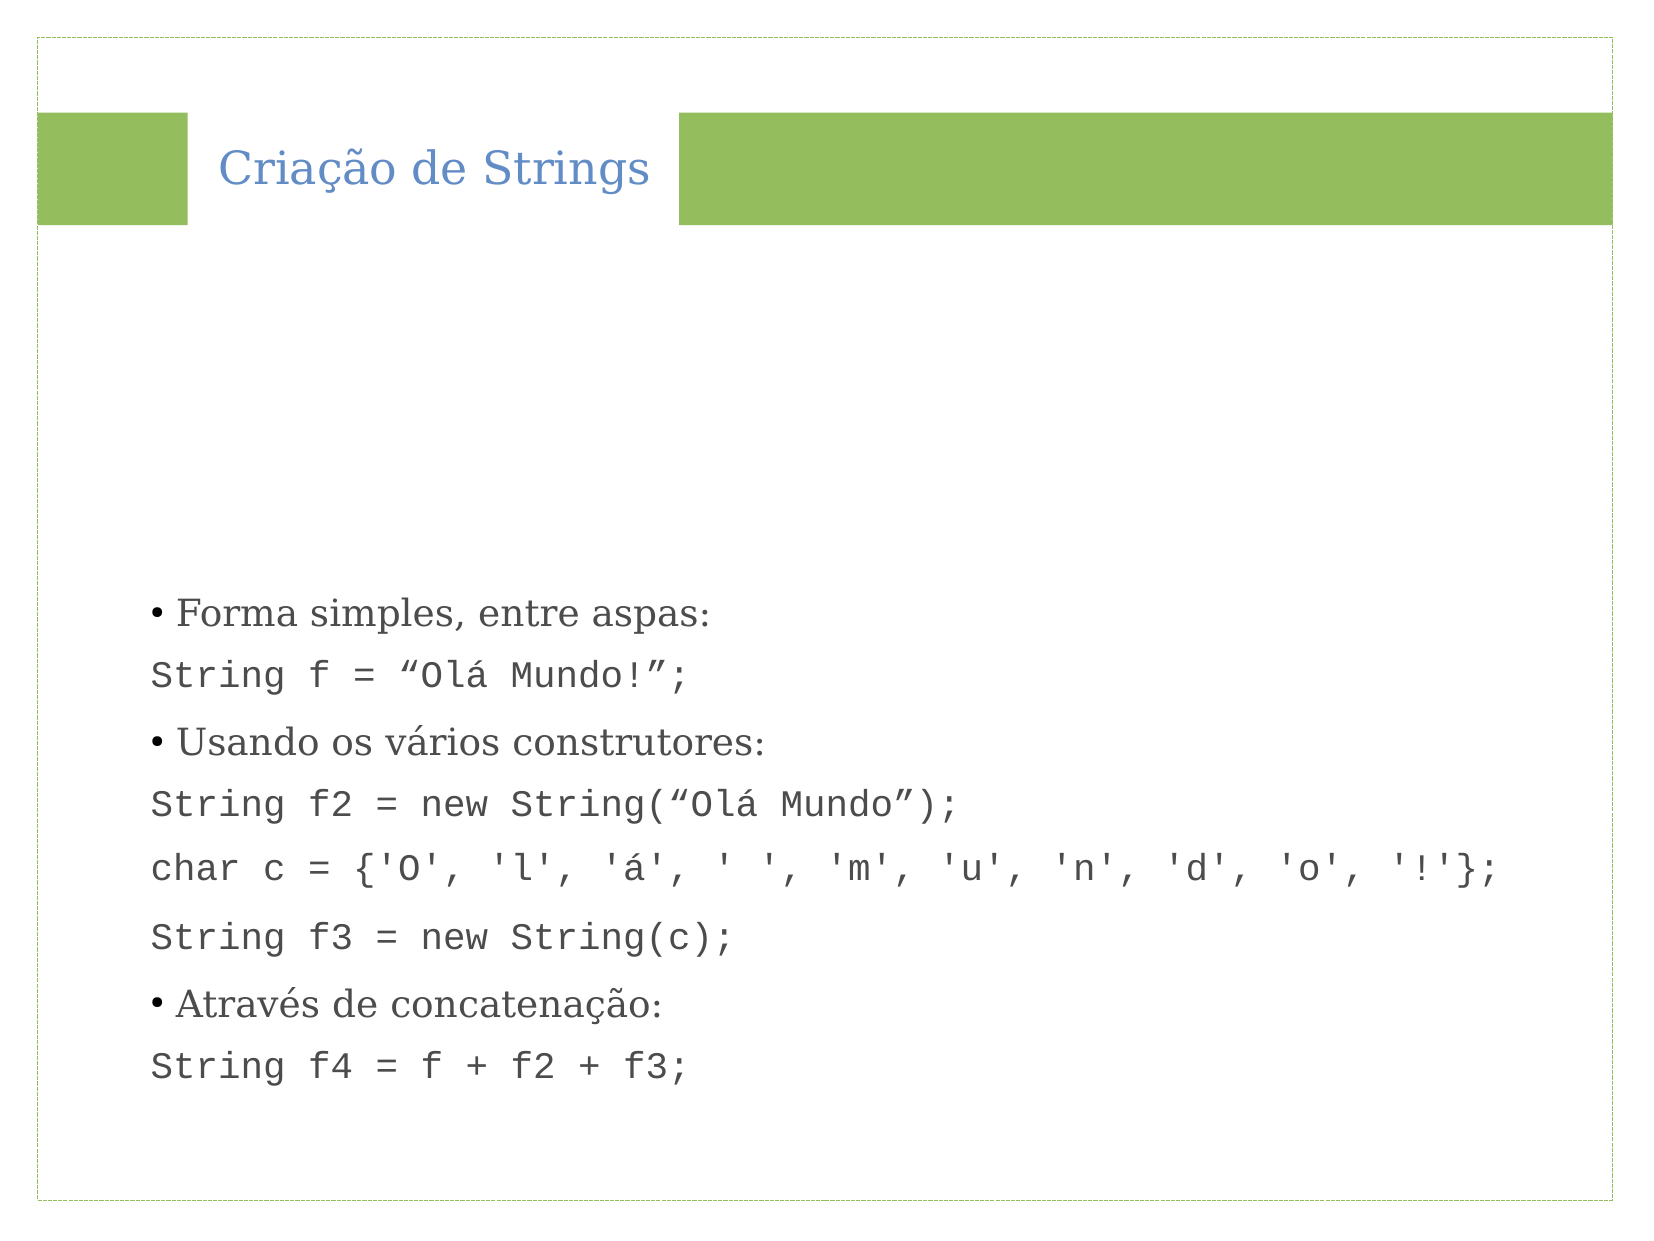

Criação de Strings
 Forma simples, entre aspas:
String f = “Olá Mundo!”;
 Usando os vários construtores:
String f2 = new String(“Olá Mundo”);
char c = {'O', 'l', 'á', ' ', 'm', 'u', 'n', 'd', 'o', '!'};
String f3 = new String(c);
 Através de concatenação:
String f4 = f + f2 + f3;